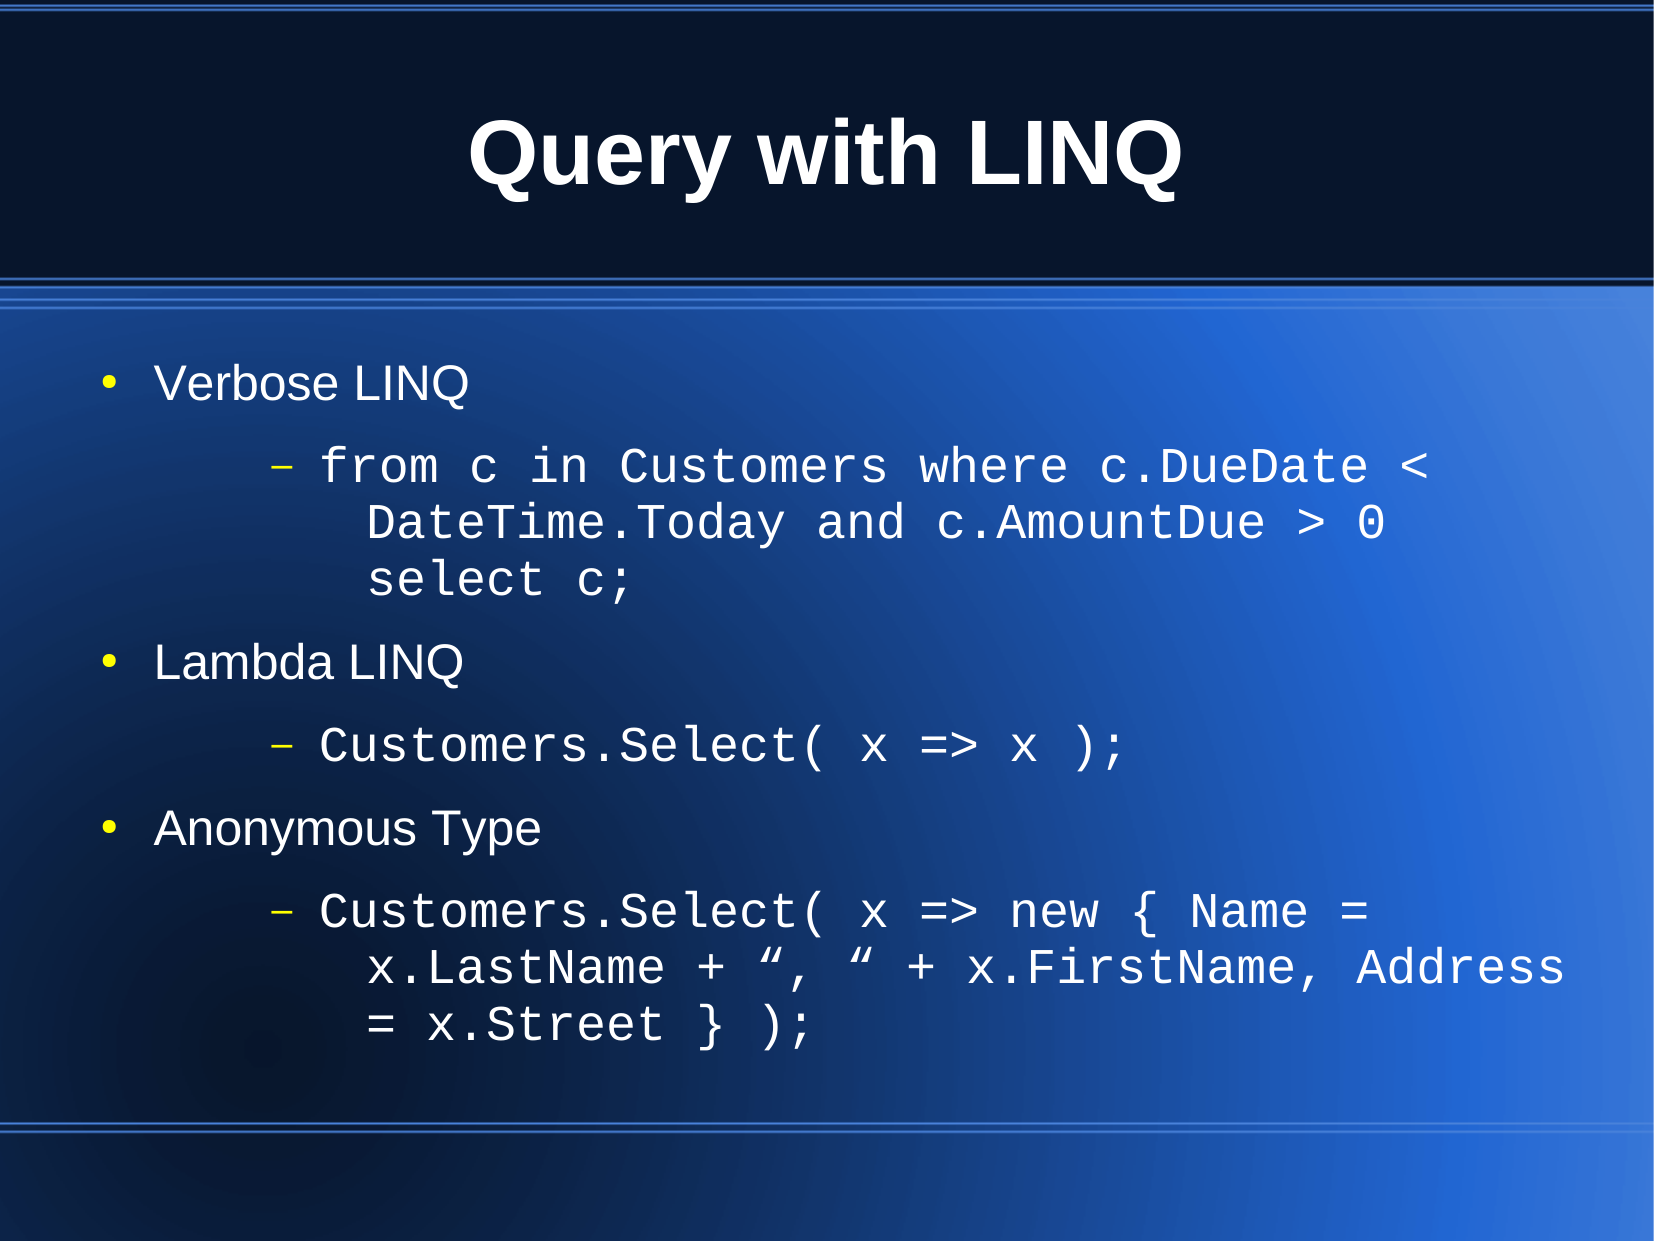

# Query with LINQ
Verbose LINQ
from c in Customers where c.DueDate < DateTime.Today and c.AmountDue > 0 select c;
Lambda LINQ
Customers.Select( x => x );
Anonymous Type
Customers.Select( x => new { Name = x.LastName + “, “ + x.FirstName, Address = x.Street } );